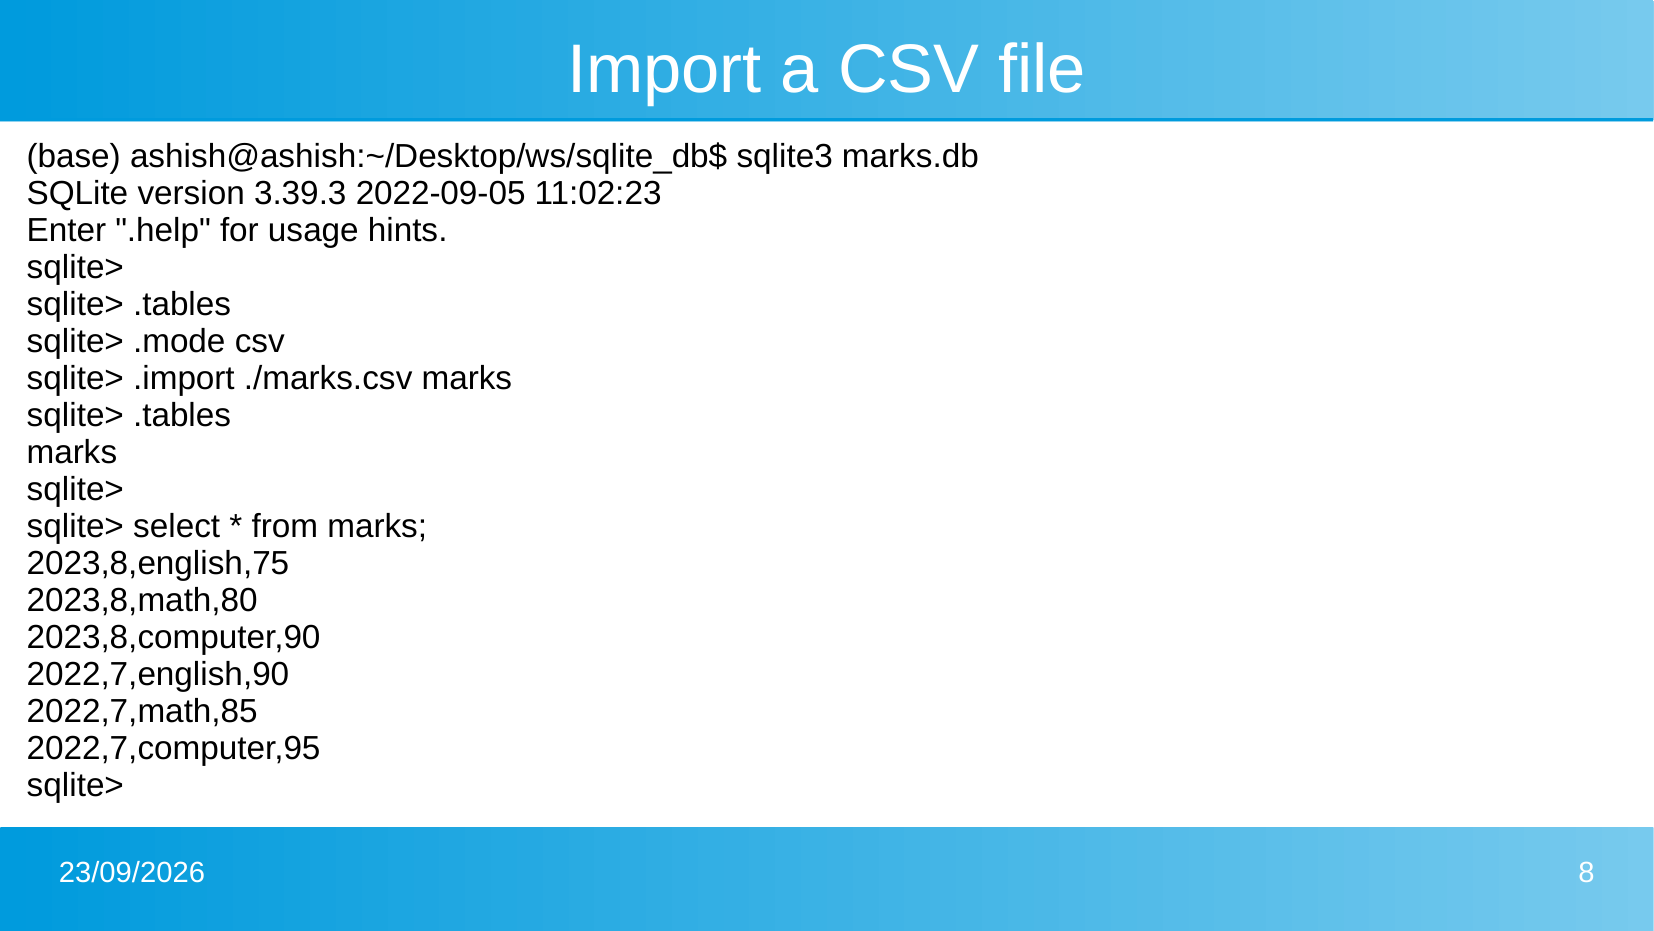

# Import a CSV file
(base) ashish@ashish:~/Desktop/ws/sqlite_db$ sqlite3 marks.db
SQLite version 3.39.3 2022-09-05 11:02:23
Enter ".help" for usage hints.
sqlite>
sqlite> .tables
sqlite> .mode csv
sqlite> .import ./marks.csv marks
sqlite> .tables
marks
sqlite>
sqlite> select * from marks;
2023,8,english,75
2023,8,math,80
2023,8,computer,90
2022,7,english,90
2022,7,math,85
2022,7,computer,95
sqlite>
8